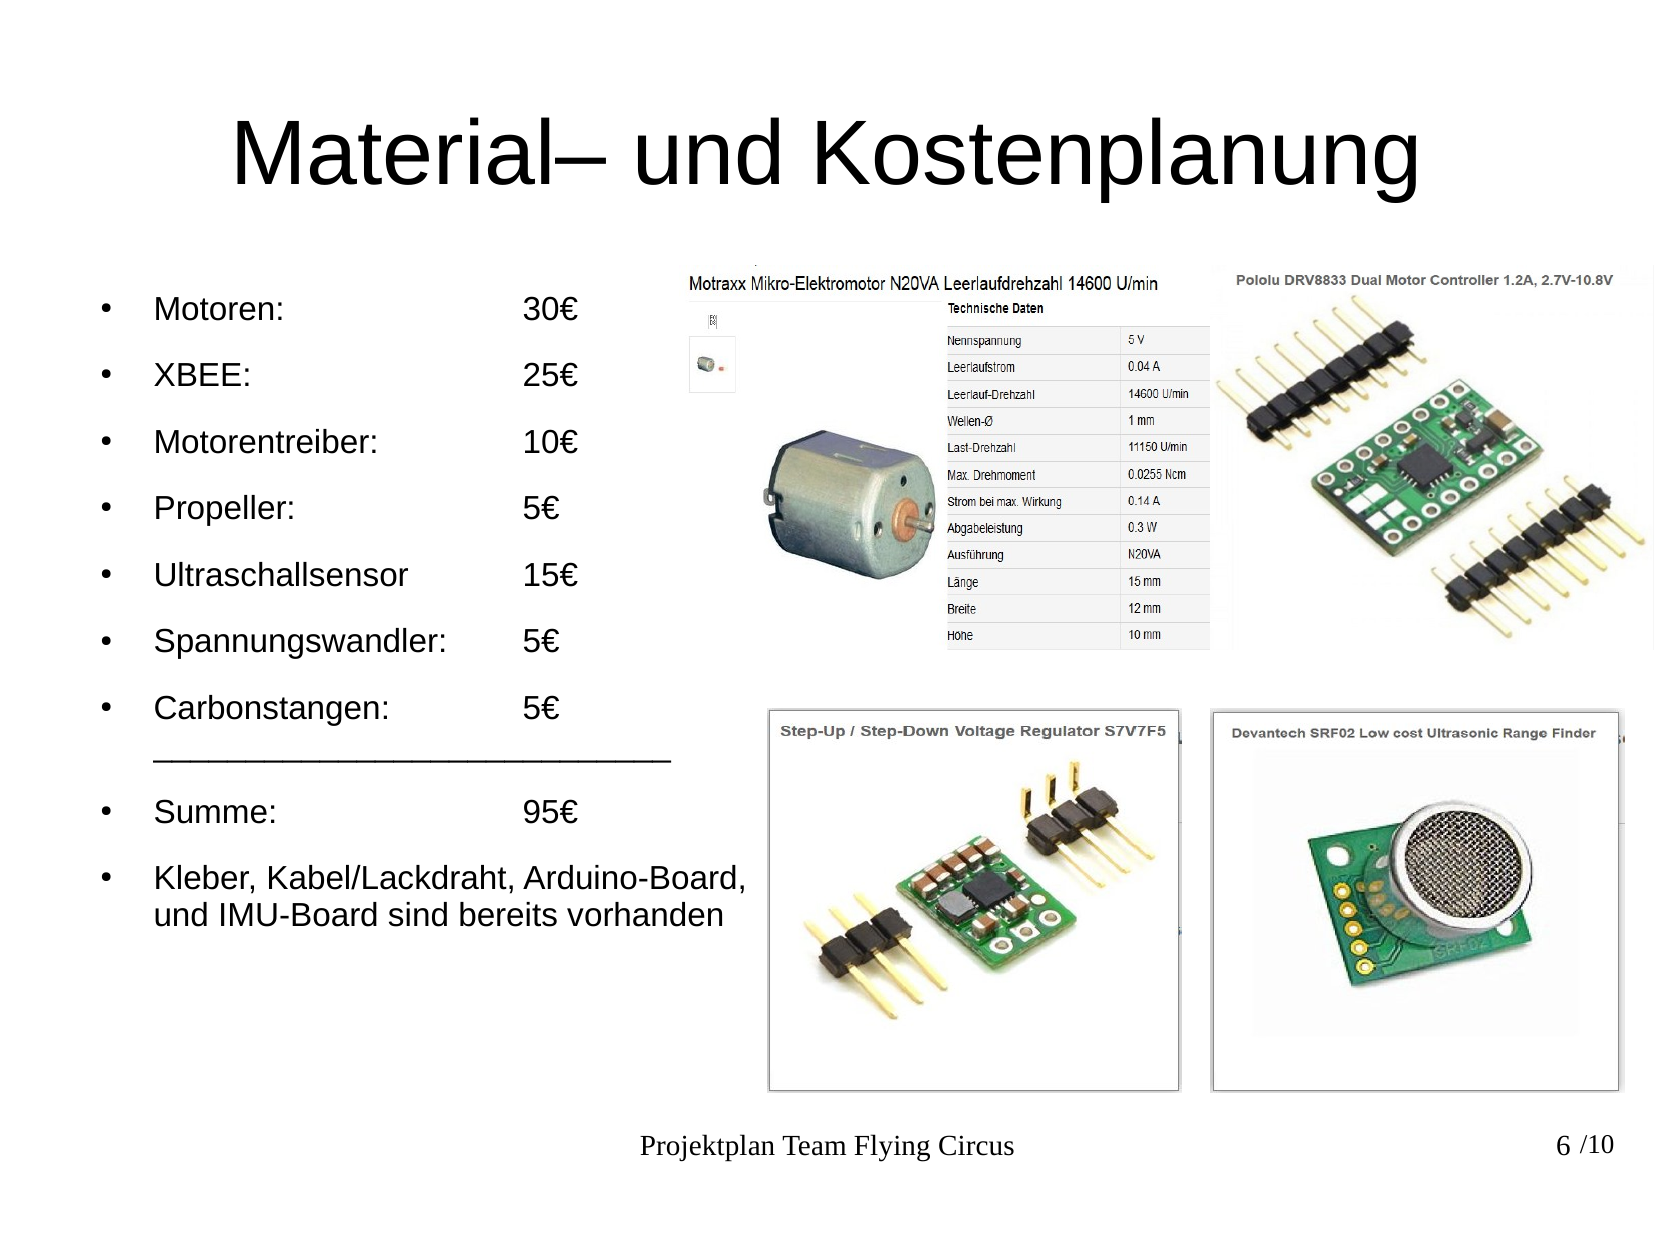

# Material– und Kostenplanung
Motoren: 				30€
XBEE:				25€
Motorentreiber:		10€
Propeller:				5€
Ultraschallsensor		15€
Spannungswandler:		5€
Carbonstangen:		5€
____________________________
Summe:				95€
Kleber, Kabel/Lackdraht, Arduino-Board,
und IMU-Board sind bereits vorhanden
/10
Projektplan Team Flying Circus
6